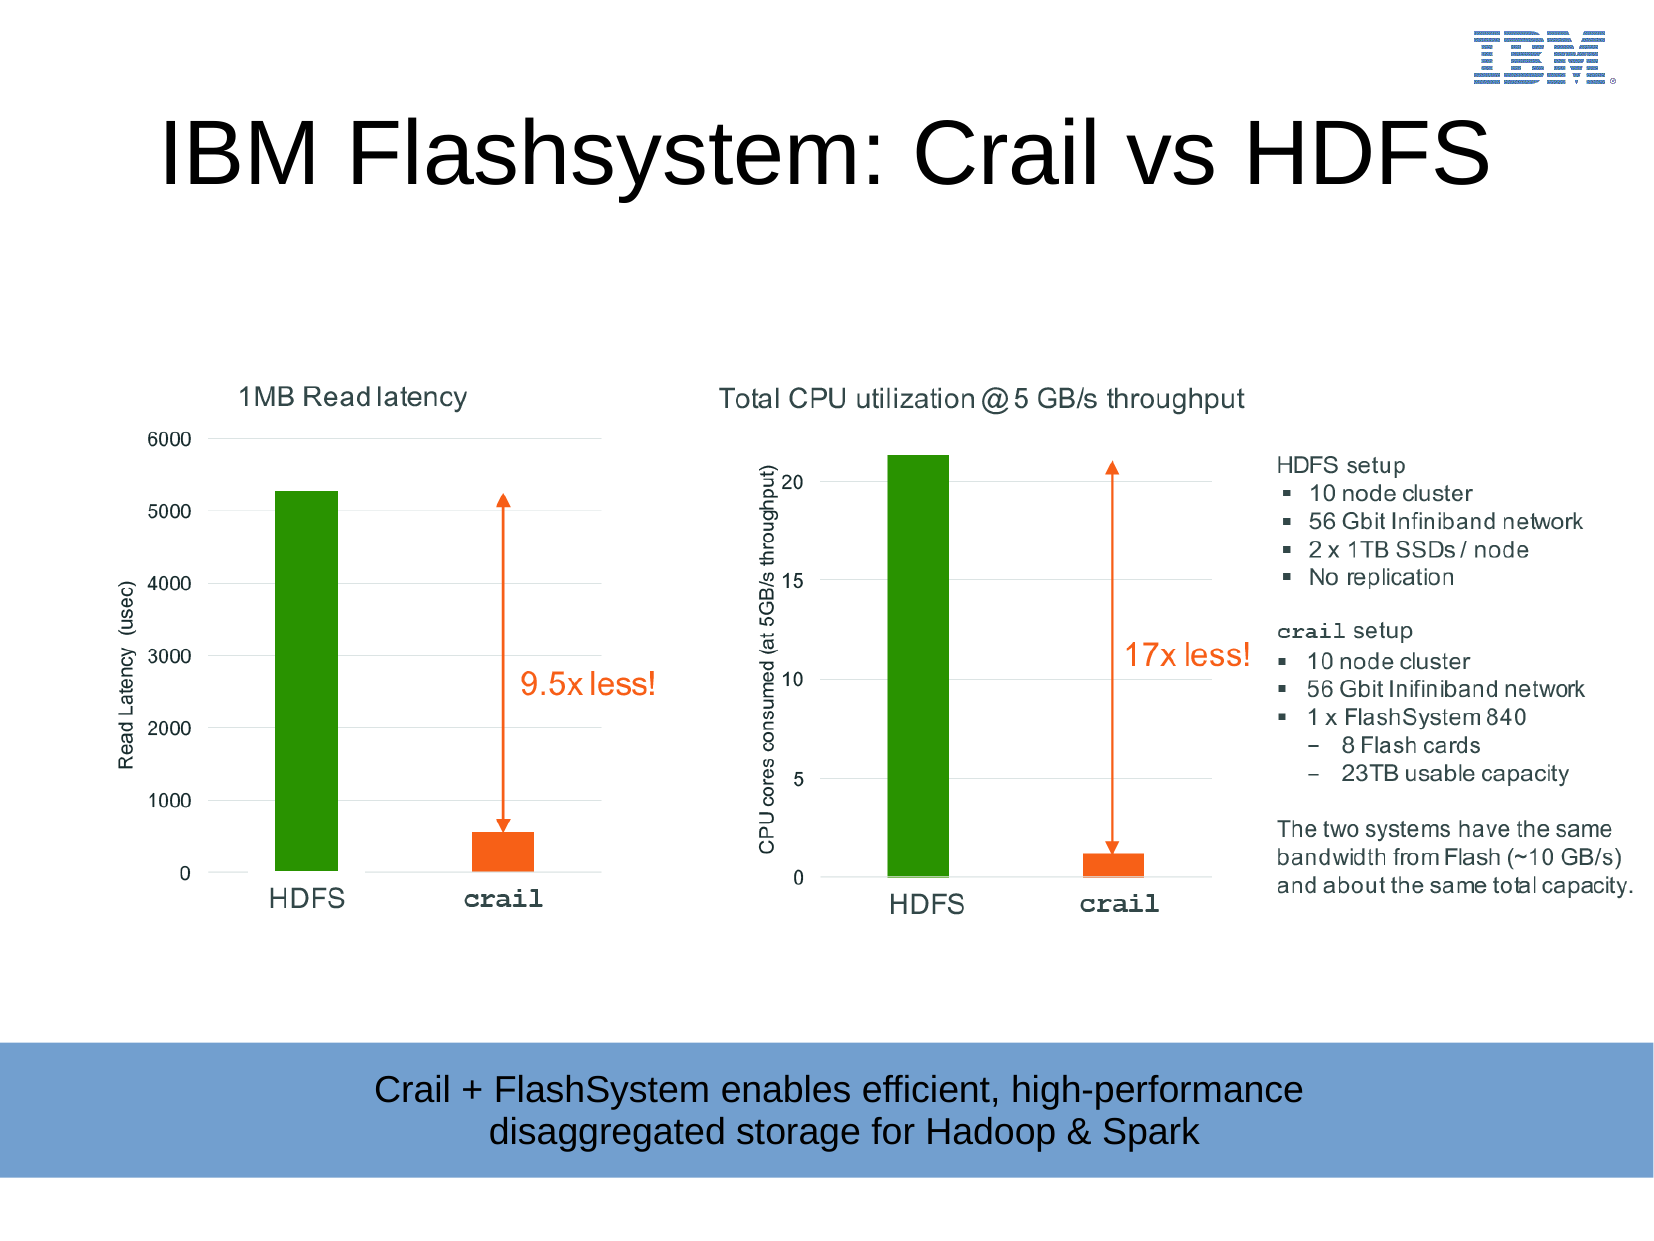

# IBM Flashsystem: Crail vs HDFS
Crail + FlashSystem enables efficient, high-performance
disaggregated storage for Hadoop & Spark
29